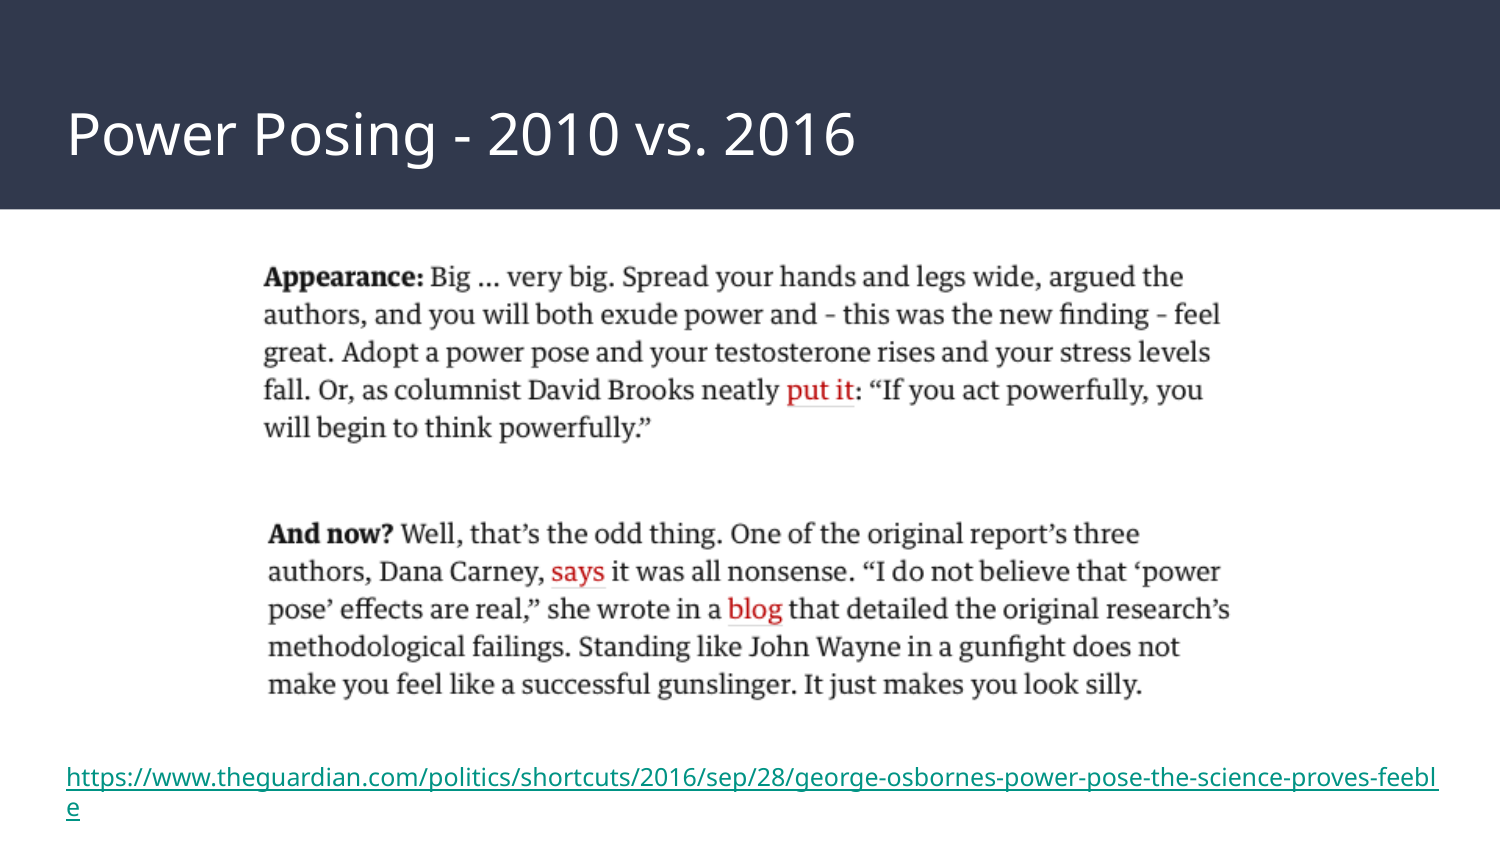

# Power Posing - 2010 vs. 2016
https://www.theguardian.com/politics/shortcuts/2016/sep/28/george-osbornes-power-pose-the-science-proves-feeble